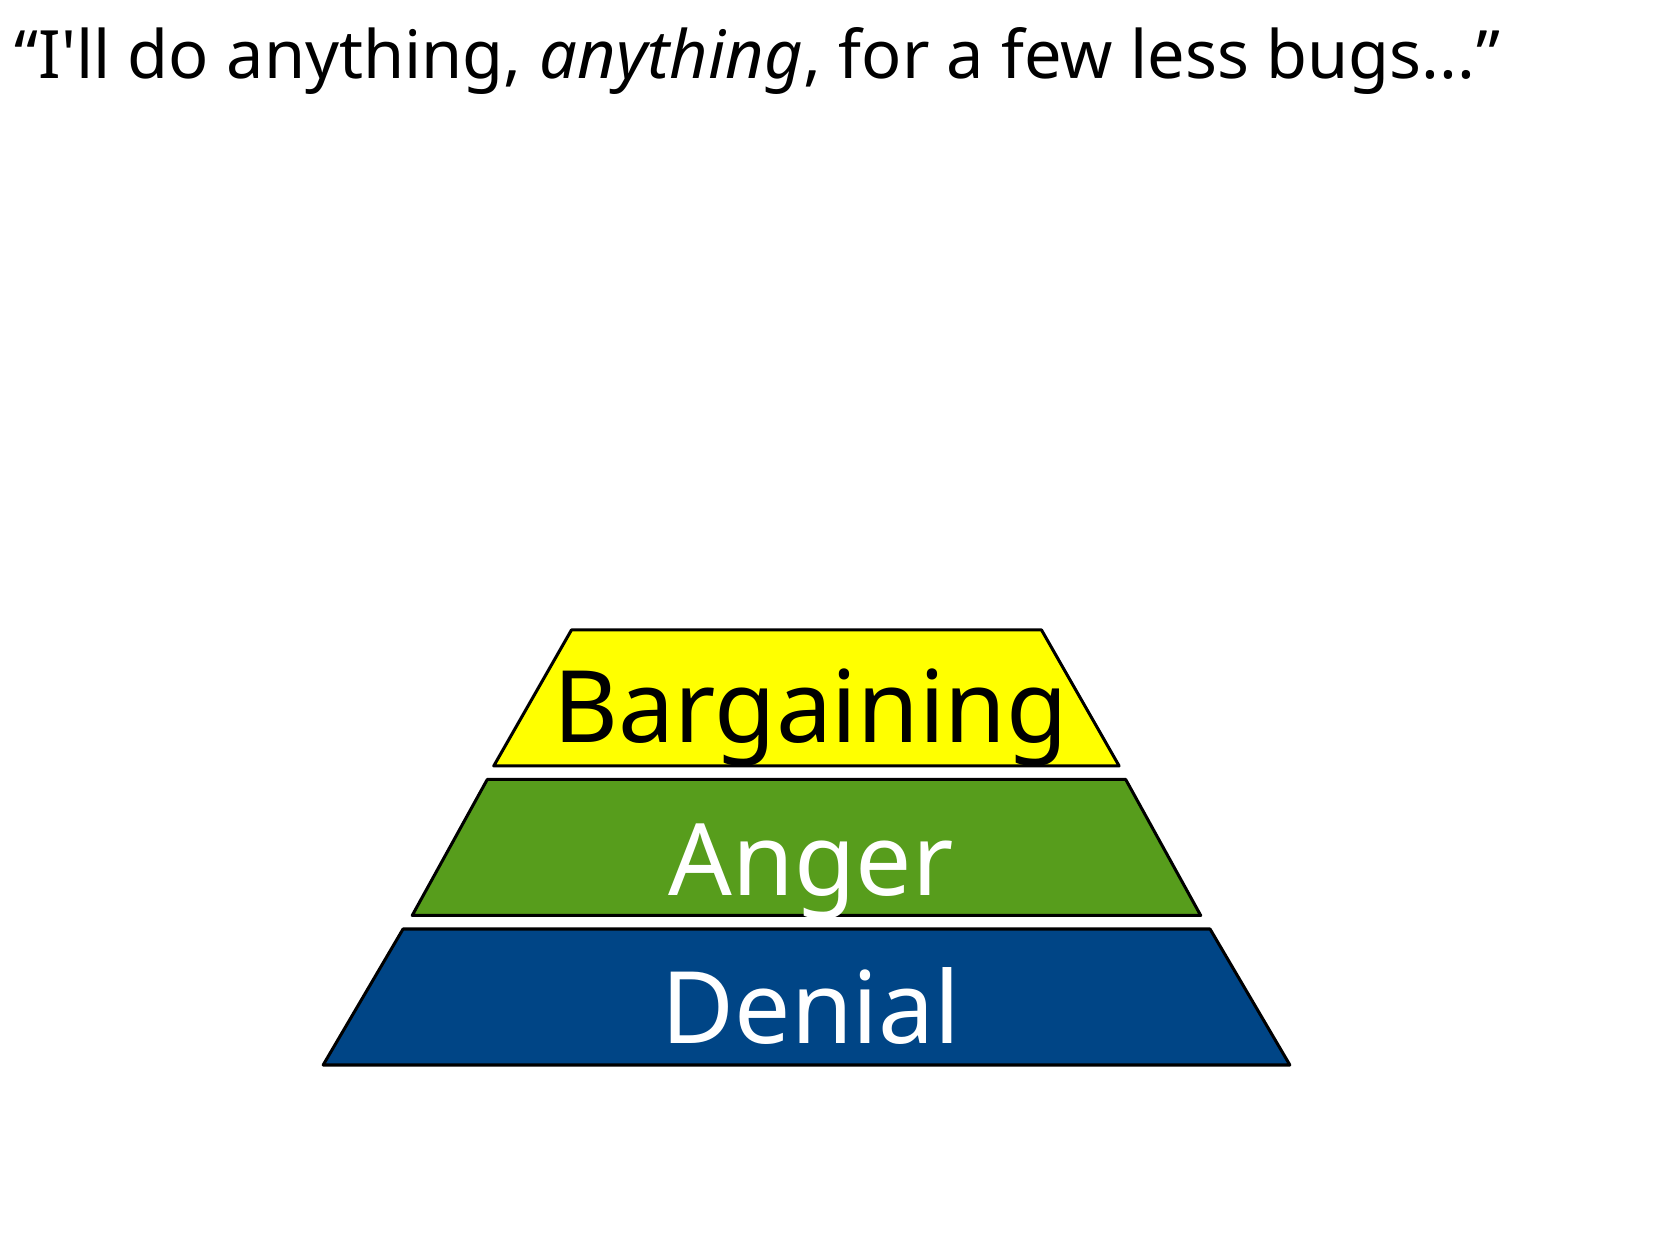

“I'll do anything, anything, for a few less bugs...”
Bargaining
Anger
Denial